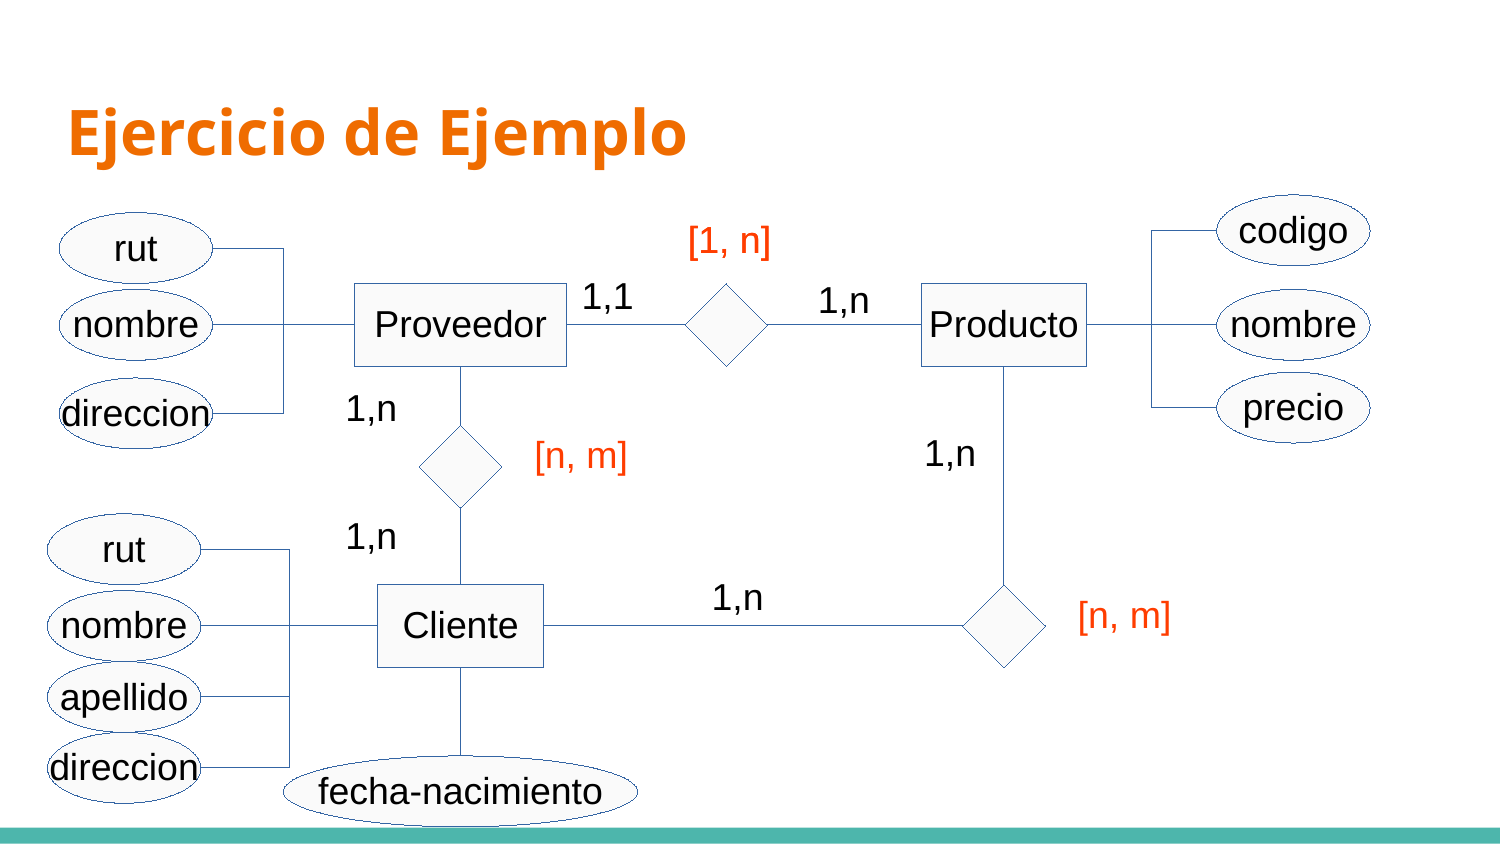

# Ejercicio de Ejemplo
codigo
rut
[1, n]
[1, n]
1,1
1,n
Proveedor
Producto
nombre
nombre
precio
direccion
1,n
1,n
[n, m]
1,n
rut
1,n
Cliente
[n, m]
nombre
apellido
direccion
fecha-nacimiento